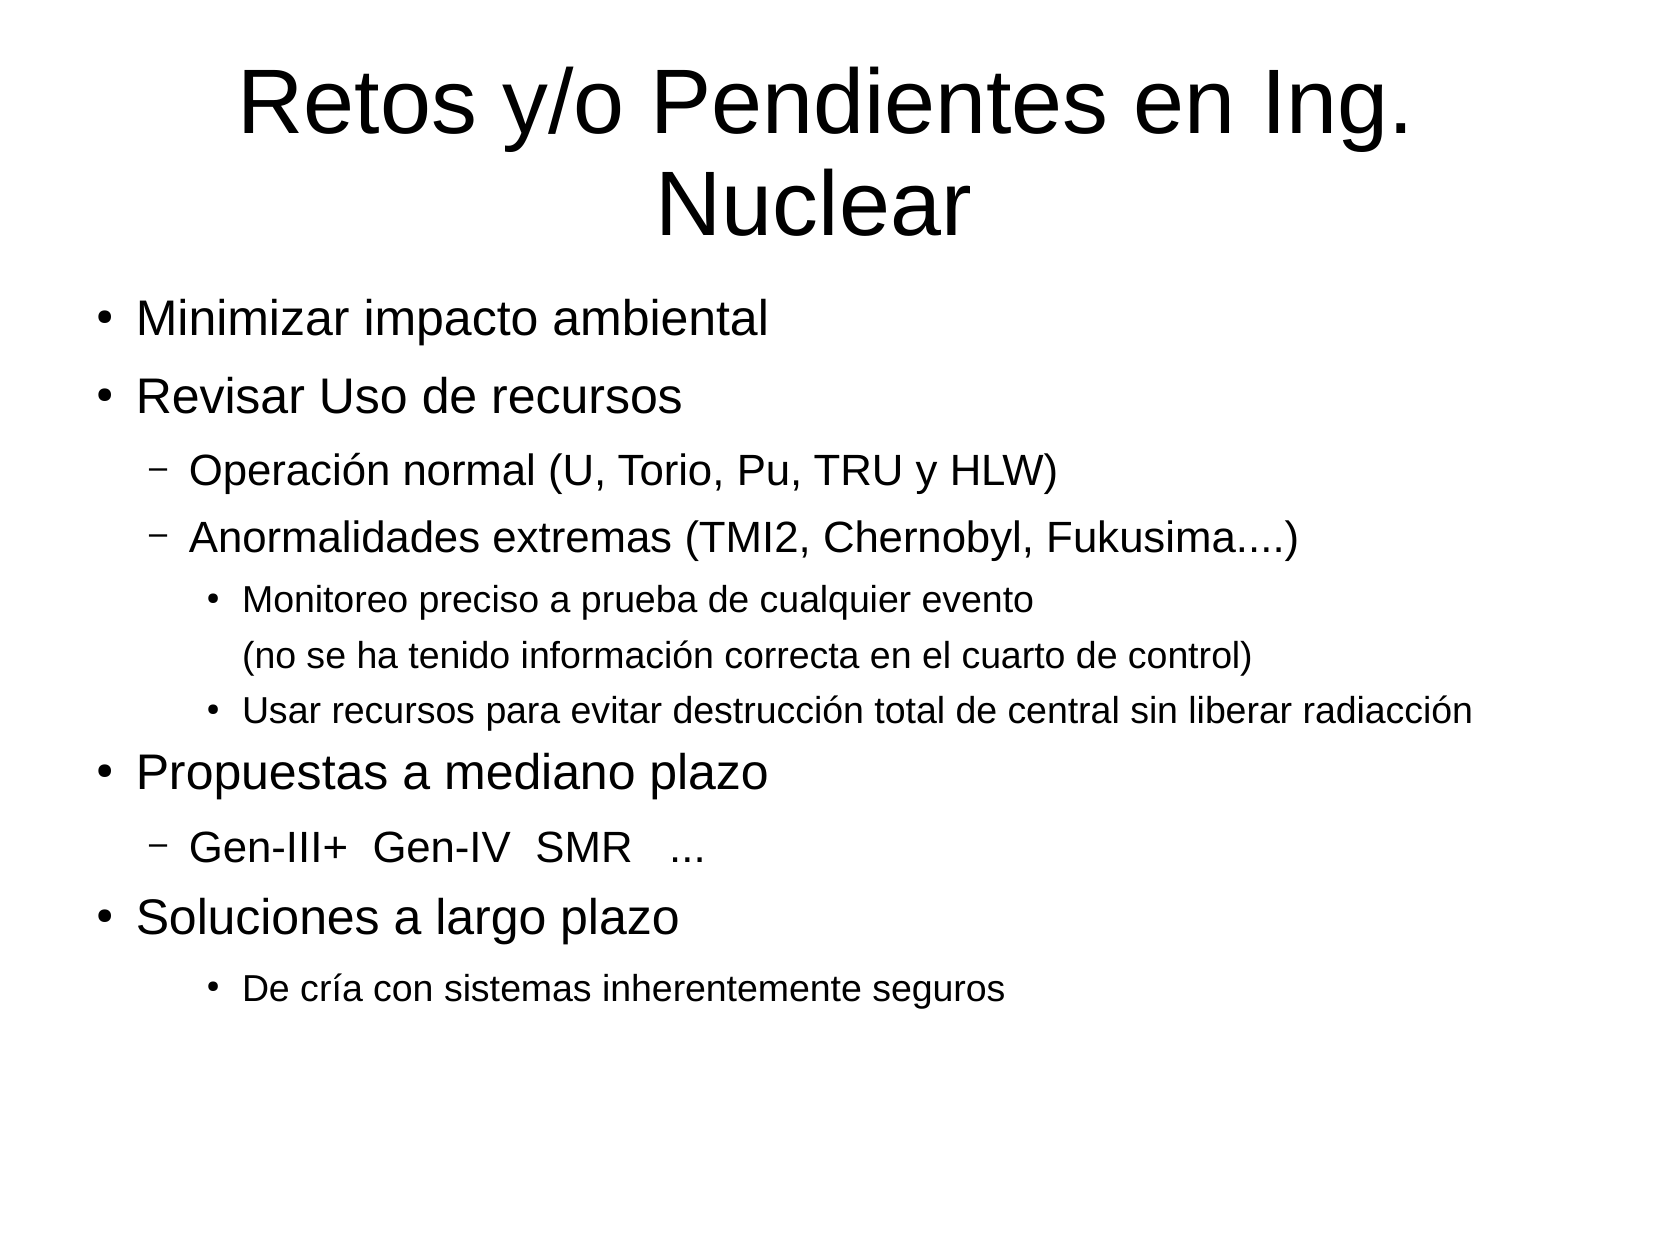

# Retos y/o Pendientes en Ing. Nuclear
Minimizar impacto ambiental
Revisar Uso de recursos
Operación normal (U, Torio, Pu, TRU y HLW)
Anormalidades extremas (TMI2, Chernobyl, Fukusima....)
Monitoreo preciso a prueba de cualquier evento
(no se ha tenido información correcta en el cuarto de control)
Usar recursos para evitar destrucción total de central sin liberar radiacción
Propuestas a mediano plazo
Gen-III+ Gen-IV SMR ...
Soluciones a largo plazo
De cría con sistemas inherentemente seguros